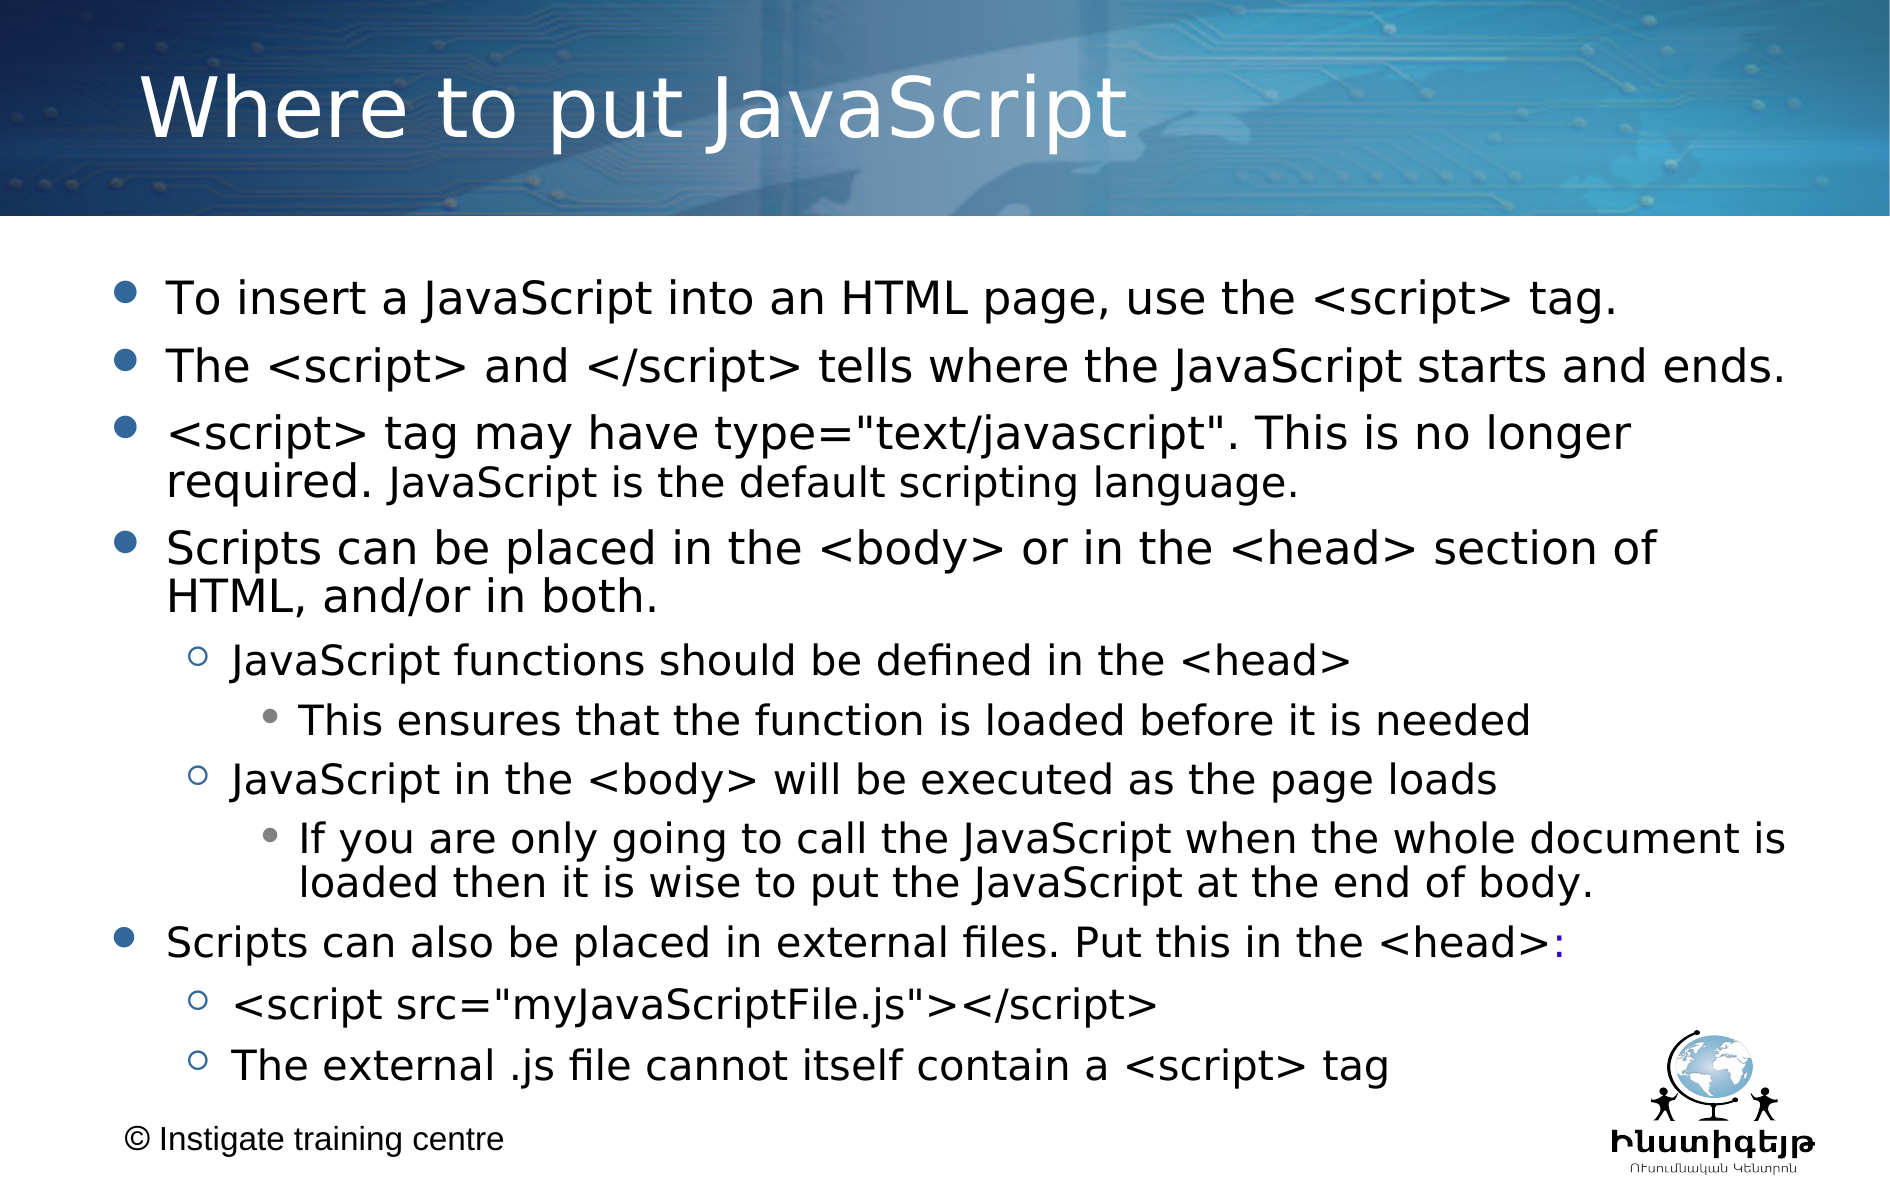

Where to put JavaScript
# To insert a JavaScript into an HTML page, use the <script> tag.
The <script> and </script> tells where the JavaScript starts and ends.
<script> tag may have type="text/javascript". This is no longer required. JavaScript is the default scripting language.
Scripts can be placed in the <body> or in the <head> section of HTML, and/or in both.
JavaScript functions should be defined in the <head>
This ensures that the function is loaded before it is needed
JavaScript in the <body> will be executed as the page loads
If you are only going to call the JavaScript when the whole document is loaded then it is wise to put the JavaScript at the end of body.
Scripts can also be placed in external files. Put this in the <head>:
<script src="myJavaScriptFile.js"></script>
The external .js file cannot itself contain a <script> tag